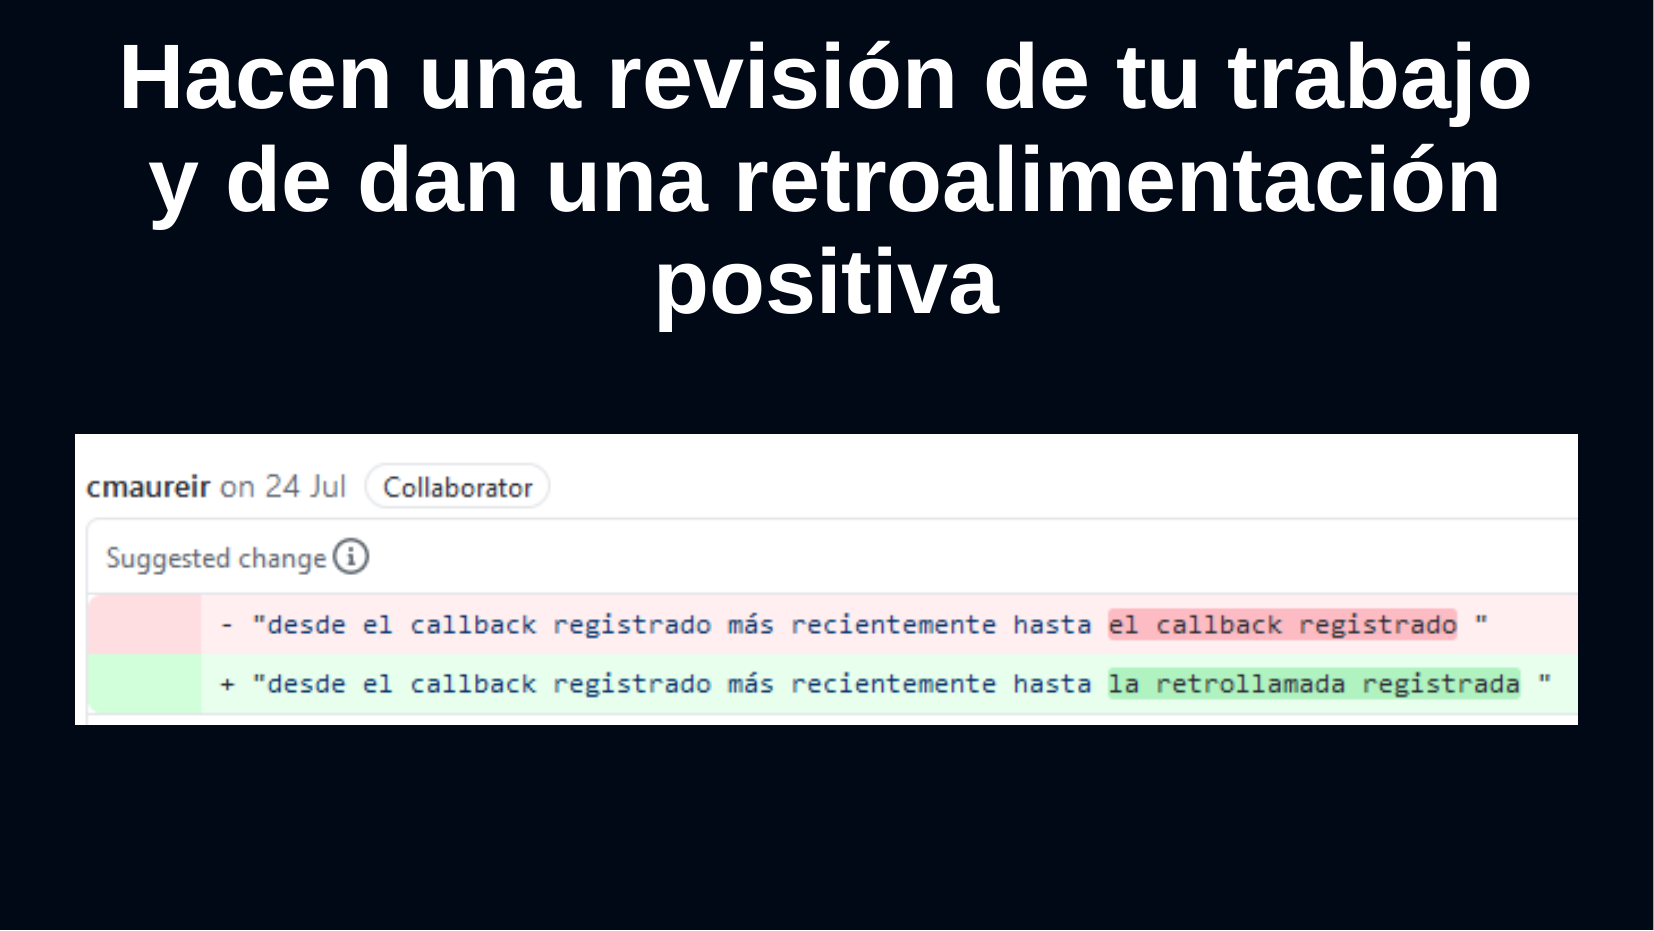

# Hacen una revisión de tu trabajo y de dan una retroalimentación positiva